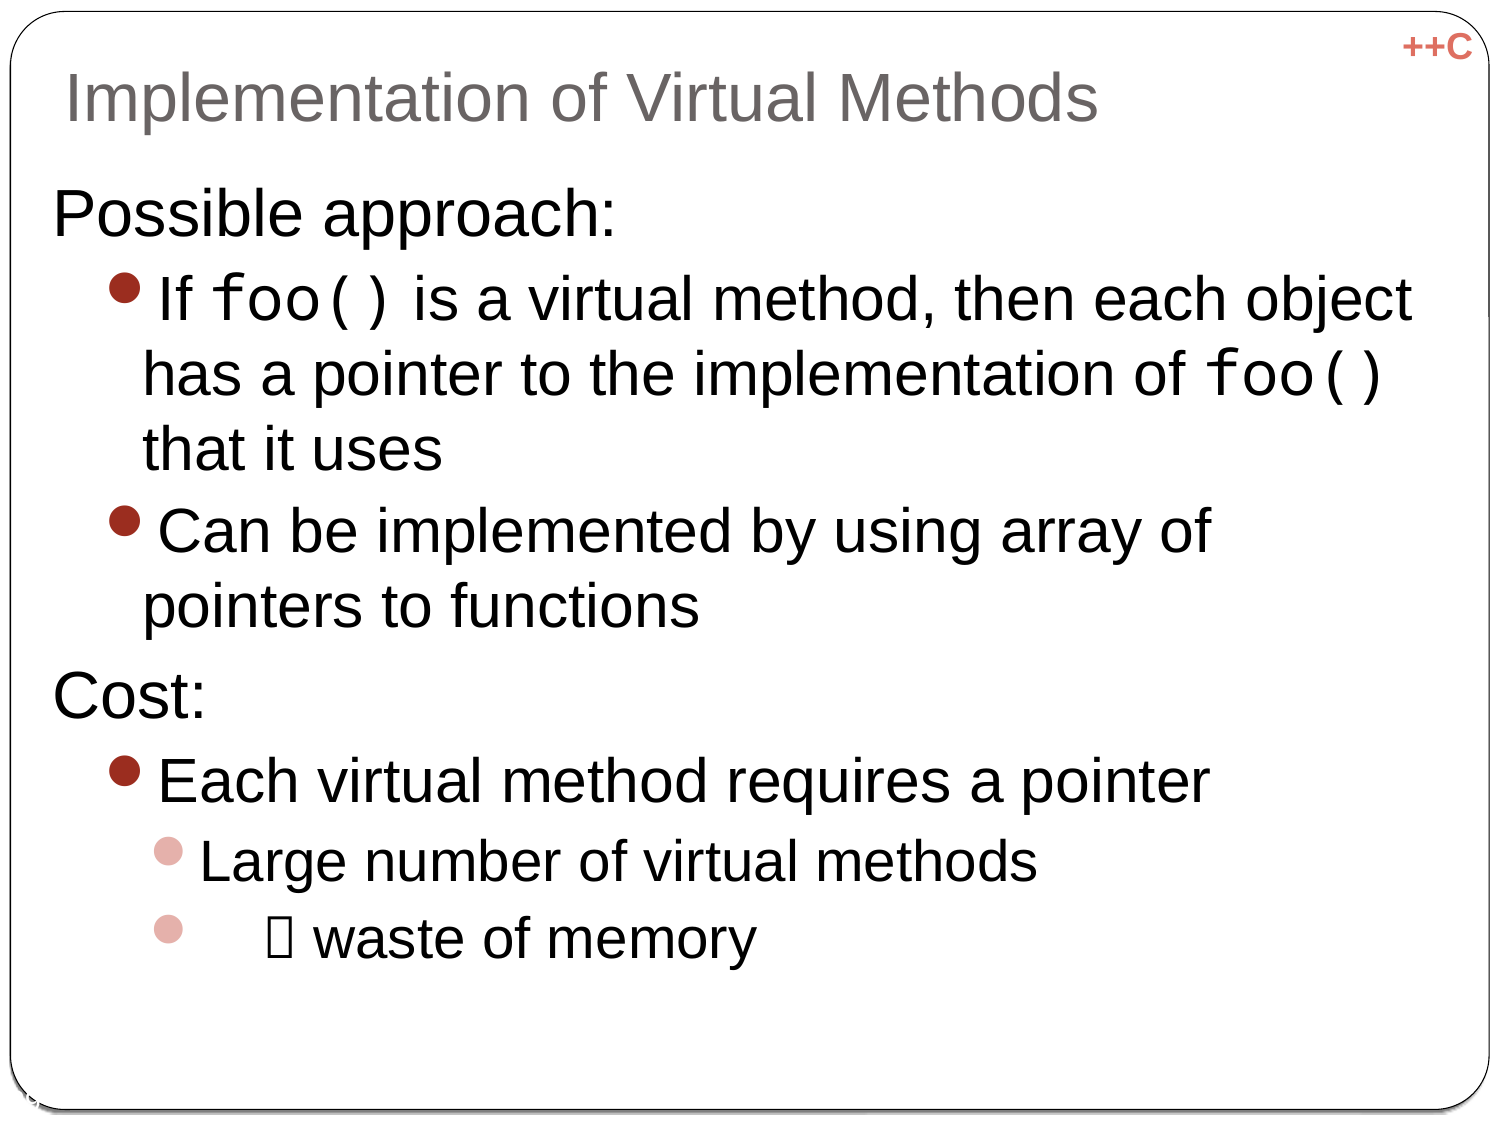

# Implementation of Virtual Methods
Possible approach:
If foo() is a virtual method, then each object has a pointer to the implementation of foo() that it uses
Can be implemented by using array of pointers to functions
Cost:
Each virtual method requires a pointer
Large number of virtual methods
	 waste of memory